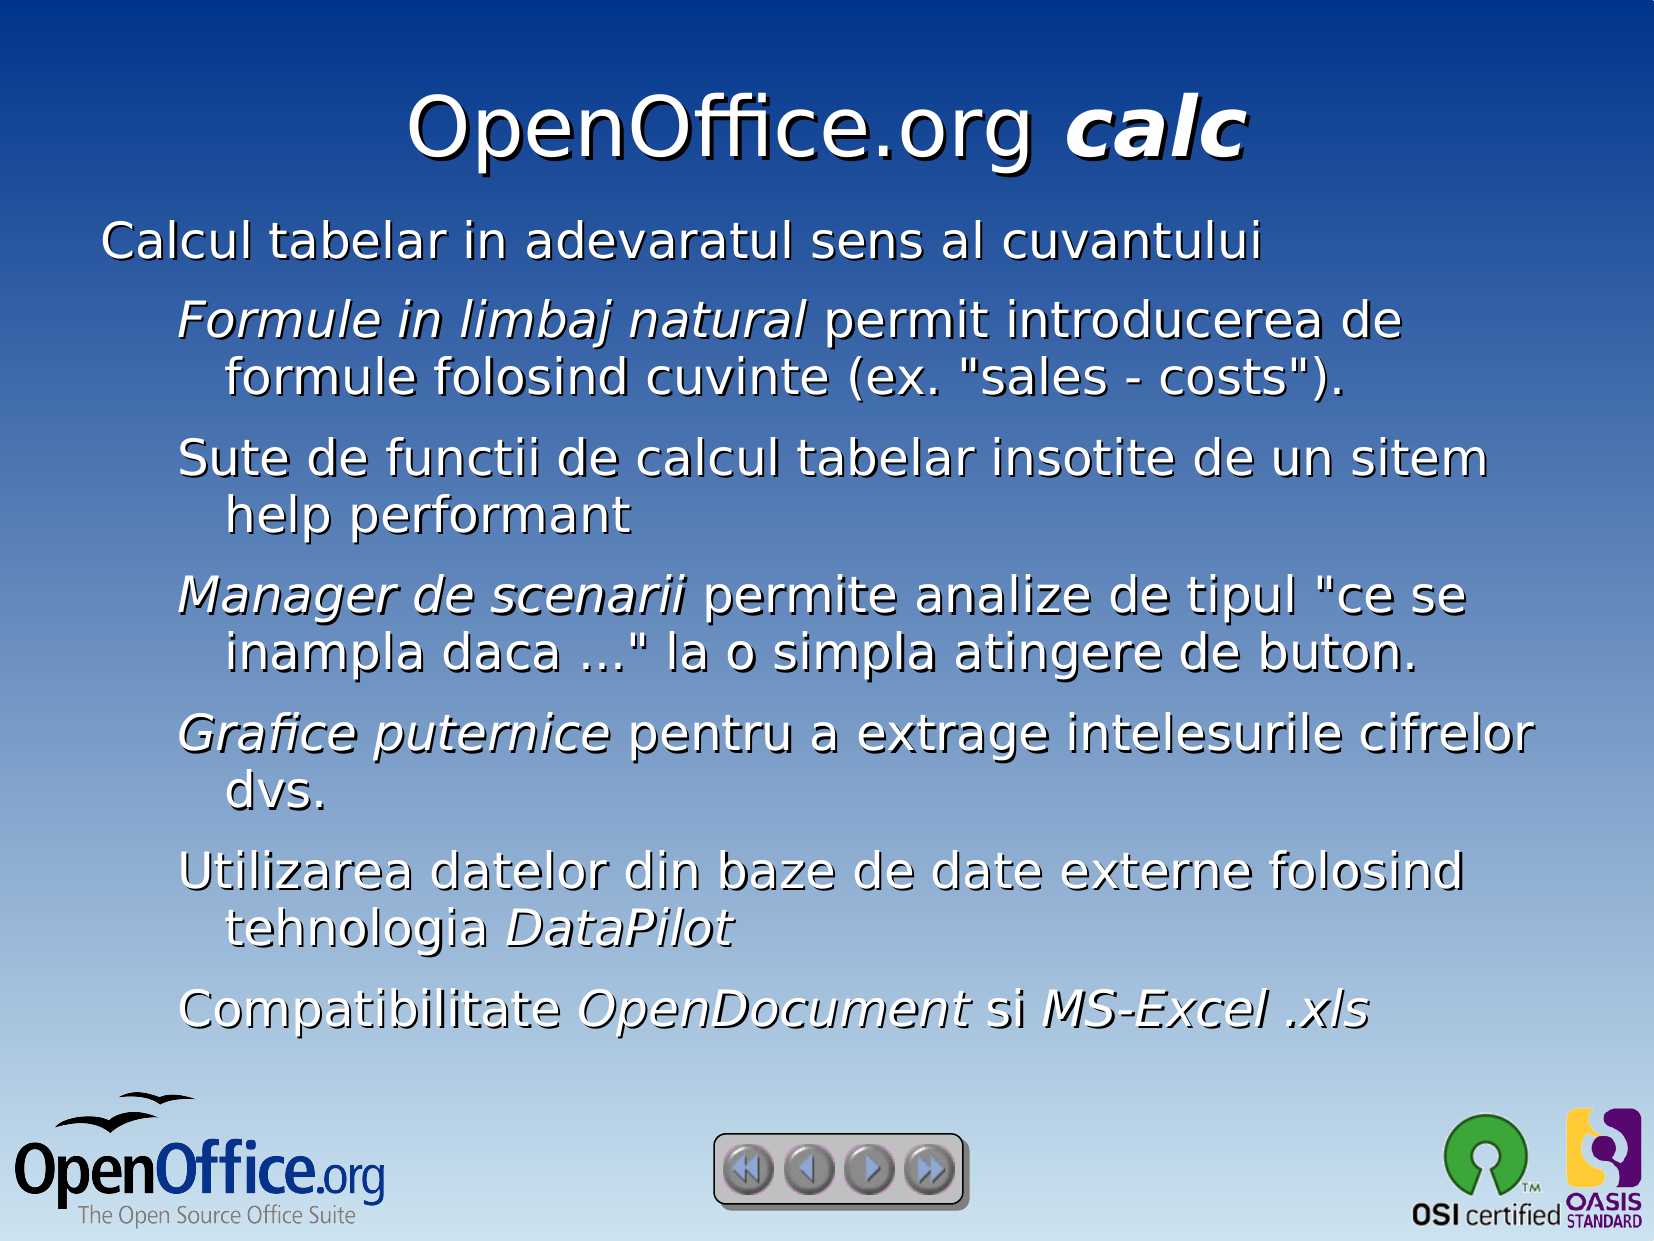

# OpenOffice.org calc
Calcul tabelar in adevaratul sens al cuvantului
Formule in limbaj natural permit introducerea de formule folosind cuvinte (ex. "sales - costs").
Sute de functii de calcul tabelar insotite de un sitem help performant
Manager de scenarii permite analize de tipul "ce se inampla daca ..." la o simpla atingere de buton.
Grafice puternice pentru a extrage intelesurile cifrelor dvs.
Utilizarea datelor din baze de date externe folosind tehnologia DataPilot
Compatibilitate OpenDocument si MS-Excel .xls